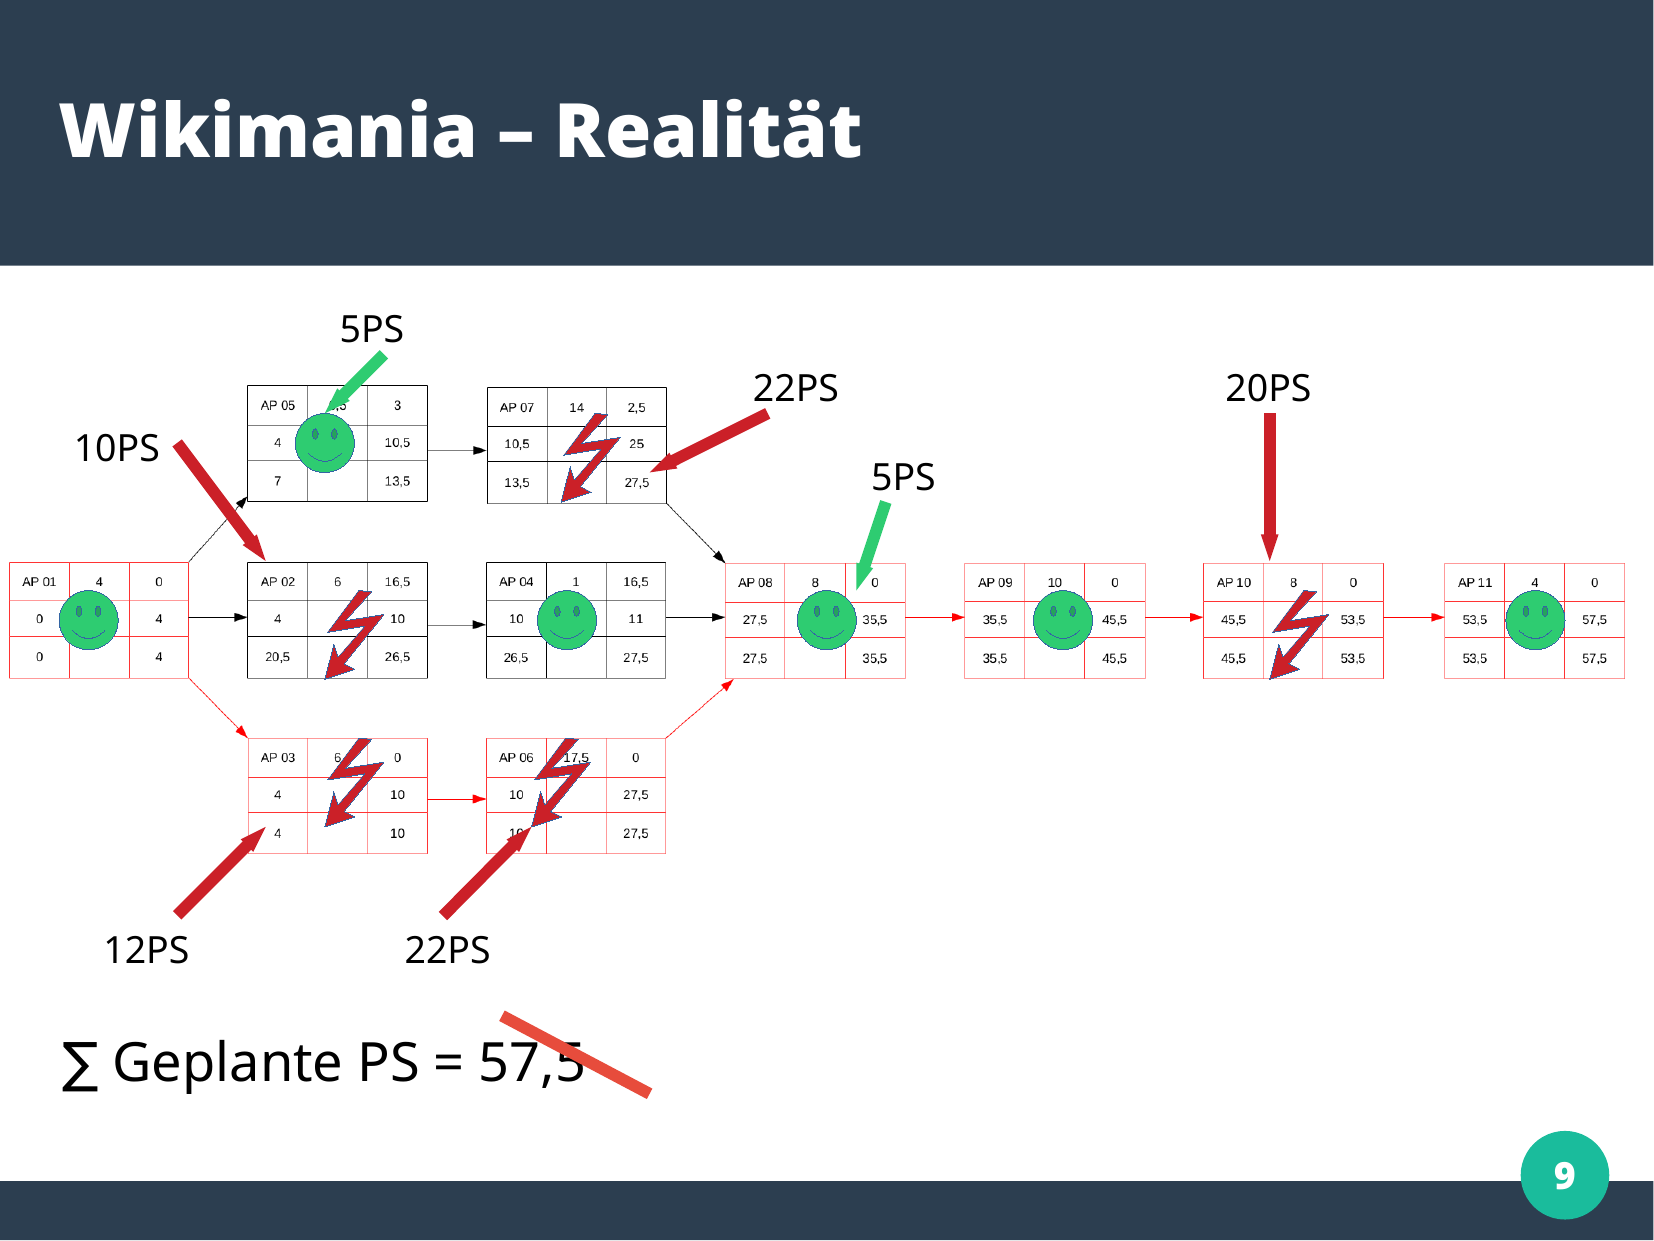

# Wikimania – Realität
5PS
22PS
20PS
10PS
5PS
12PS
22PS
∑ Geplante PS = 57,5
9